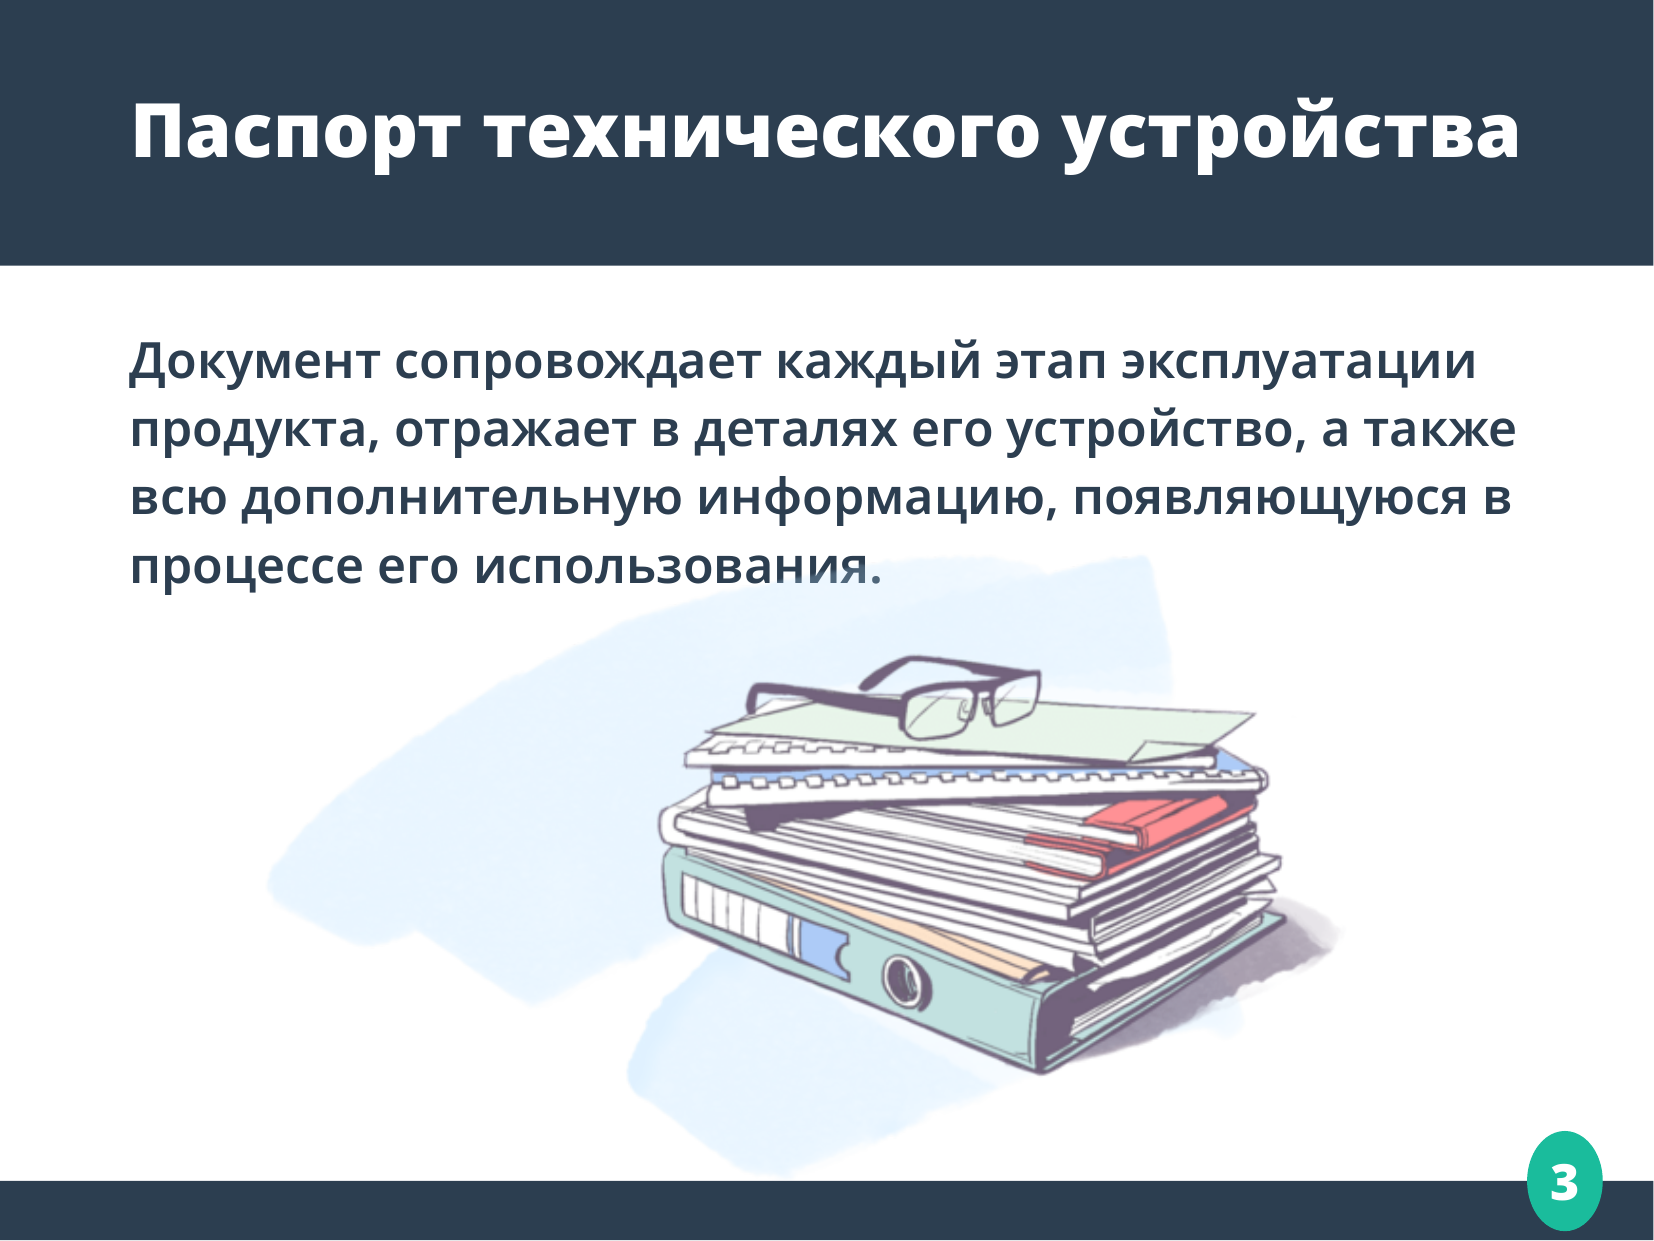

# Паспорт технического устройства
Документ сопровождает каждый этап эксплуатации продукта, отражает в деталях его устройство, а также всю дополнительную информацию, появляющуюся в процессе его использования.